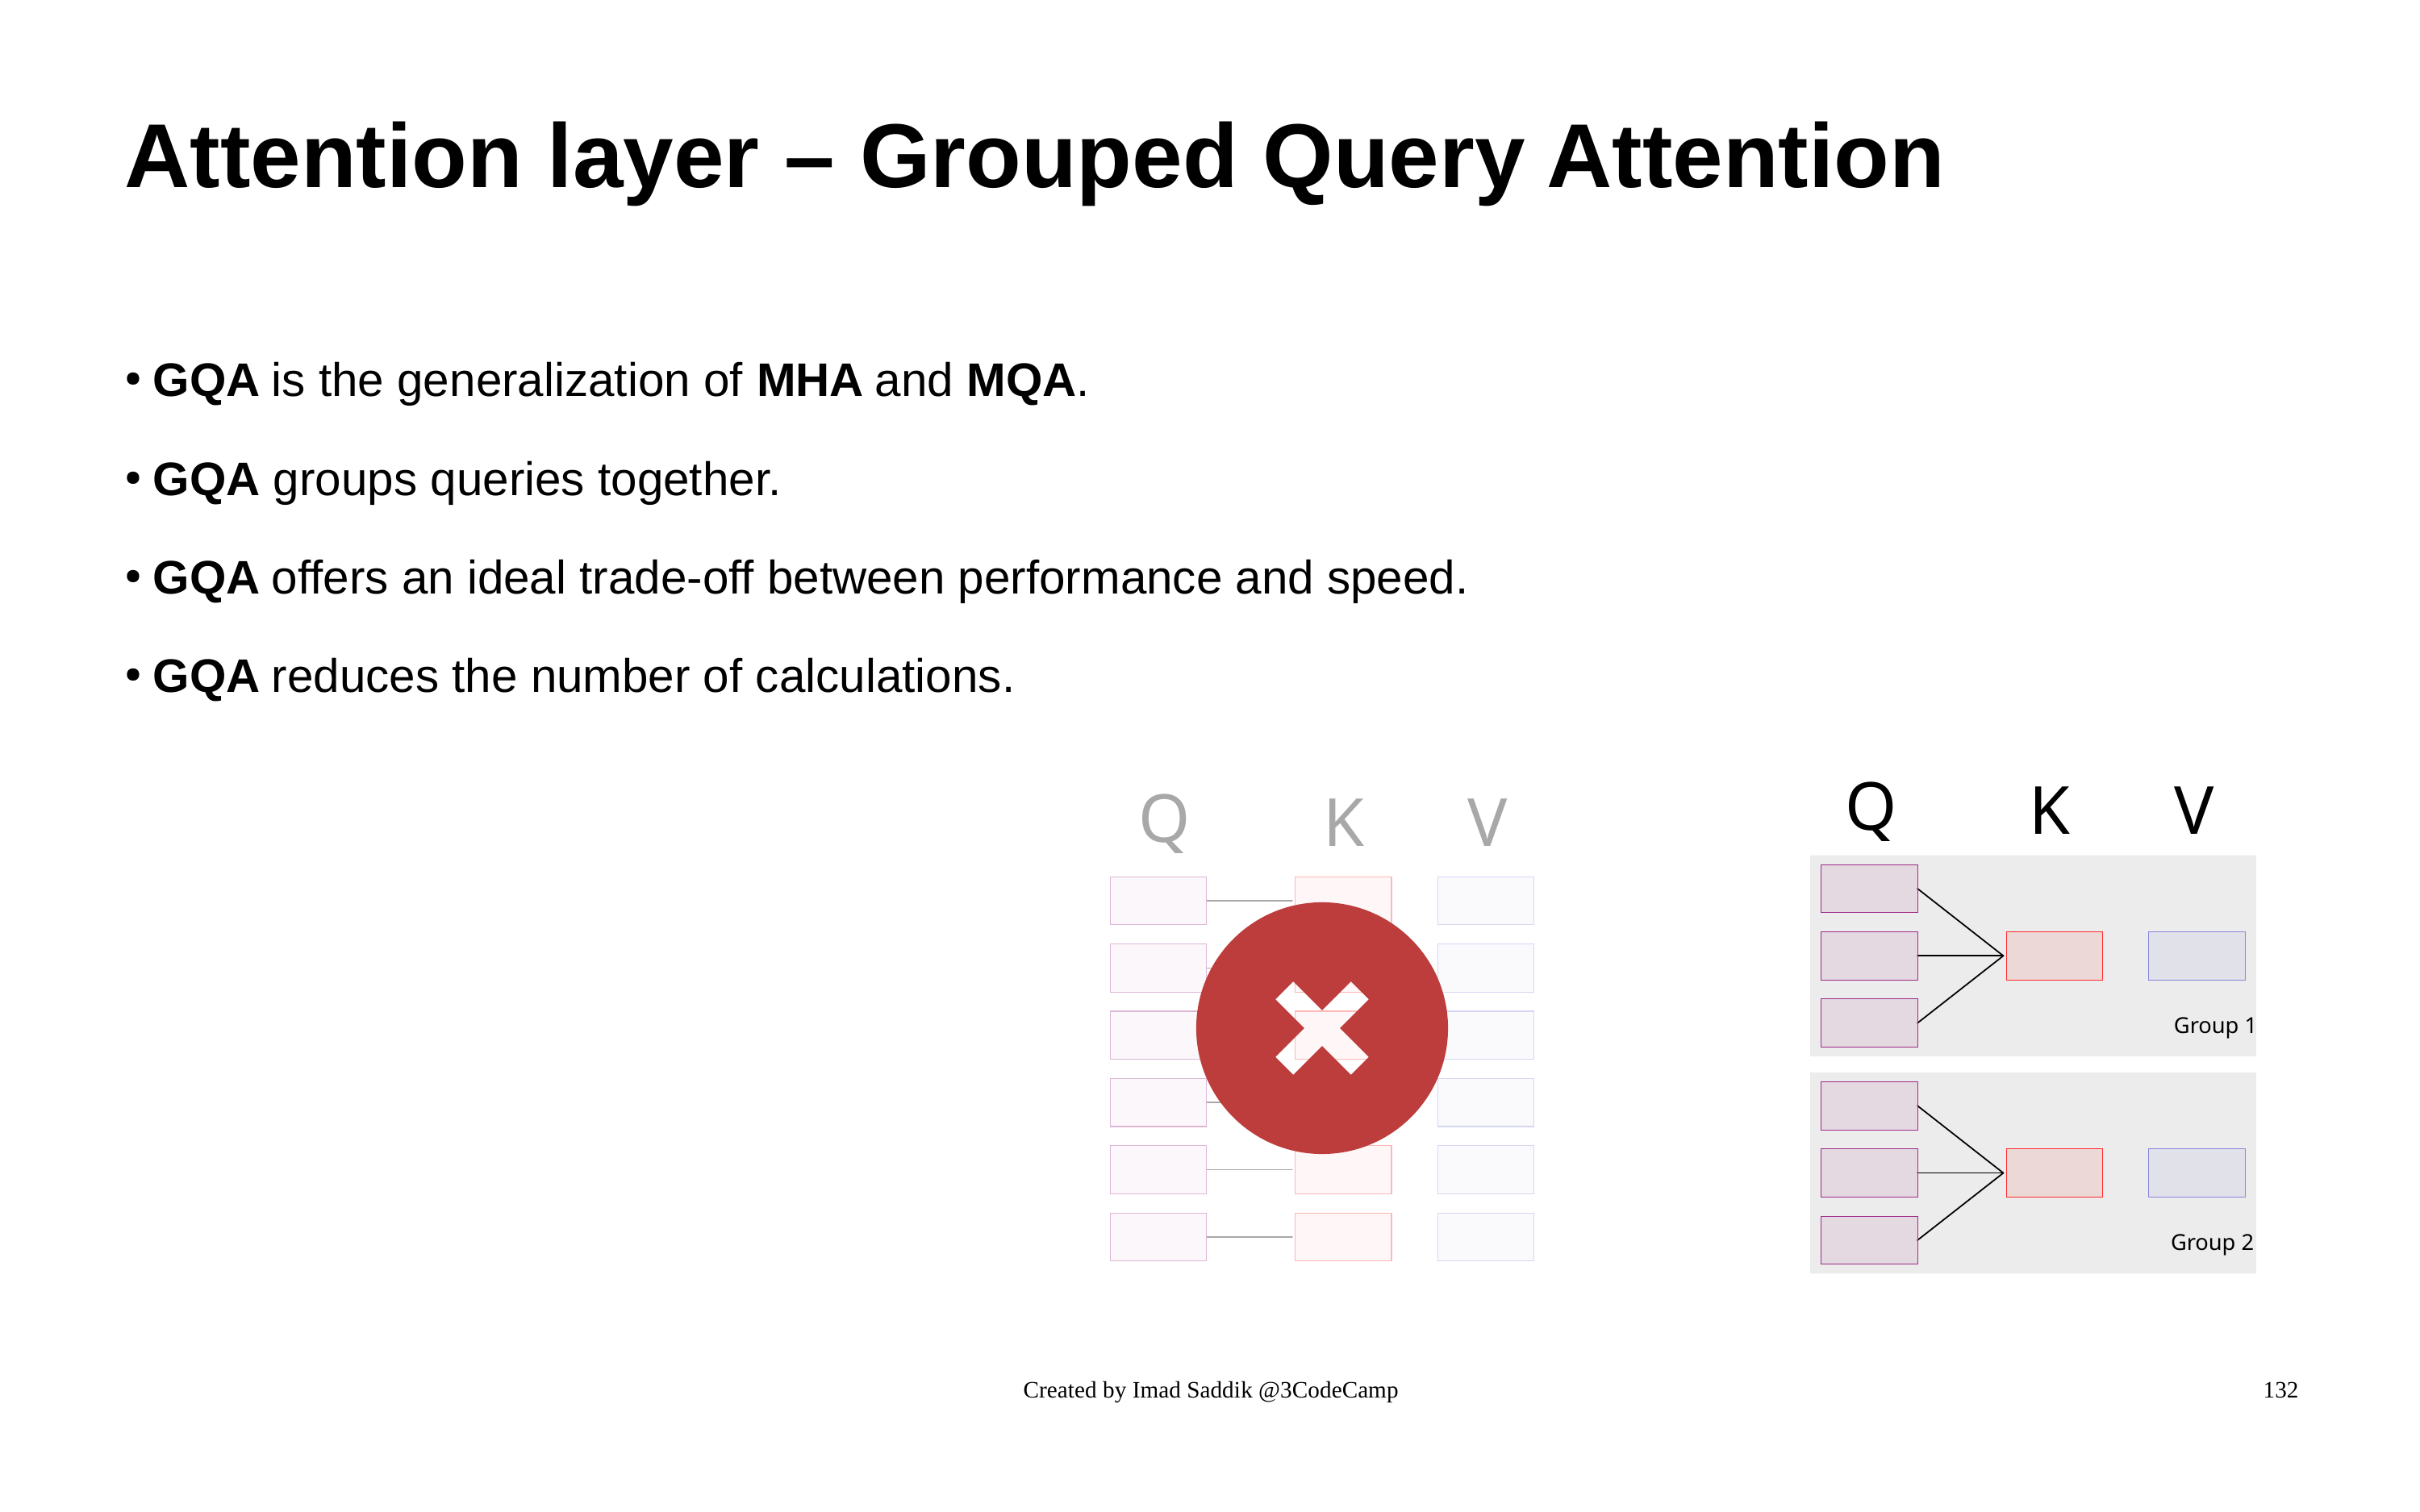

Attention layer – Grouped Query Attention
GQA is the generalization of MHA and MQA.
GQA groups queries together.
GQA offers an ideal trade-off between performance and speed.
GQA reduces the number of calculations.
Created by Imad Saddik @3CodeCamp
132